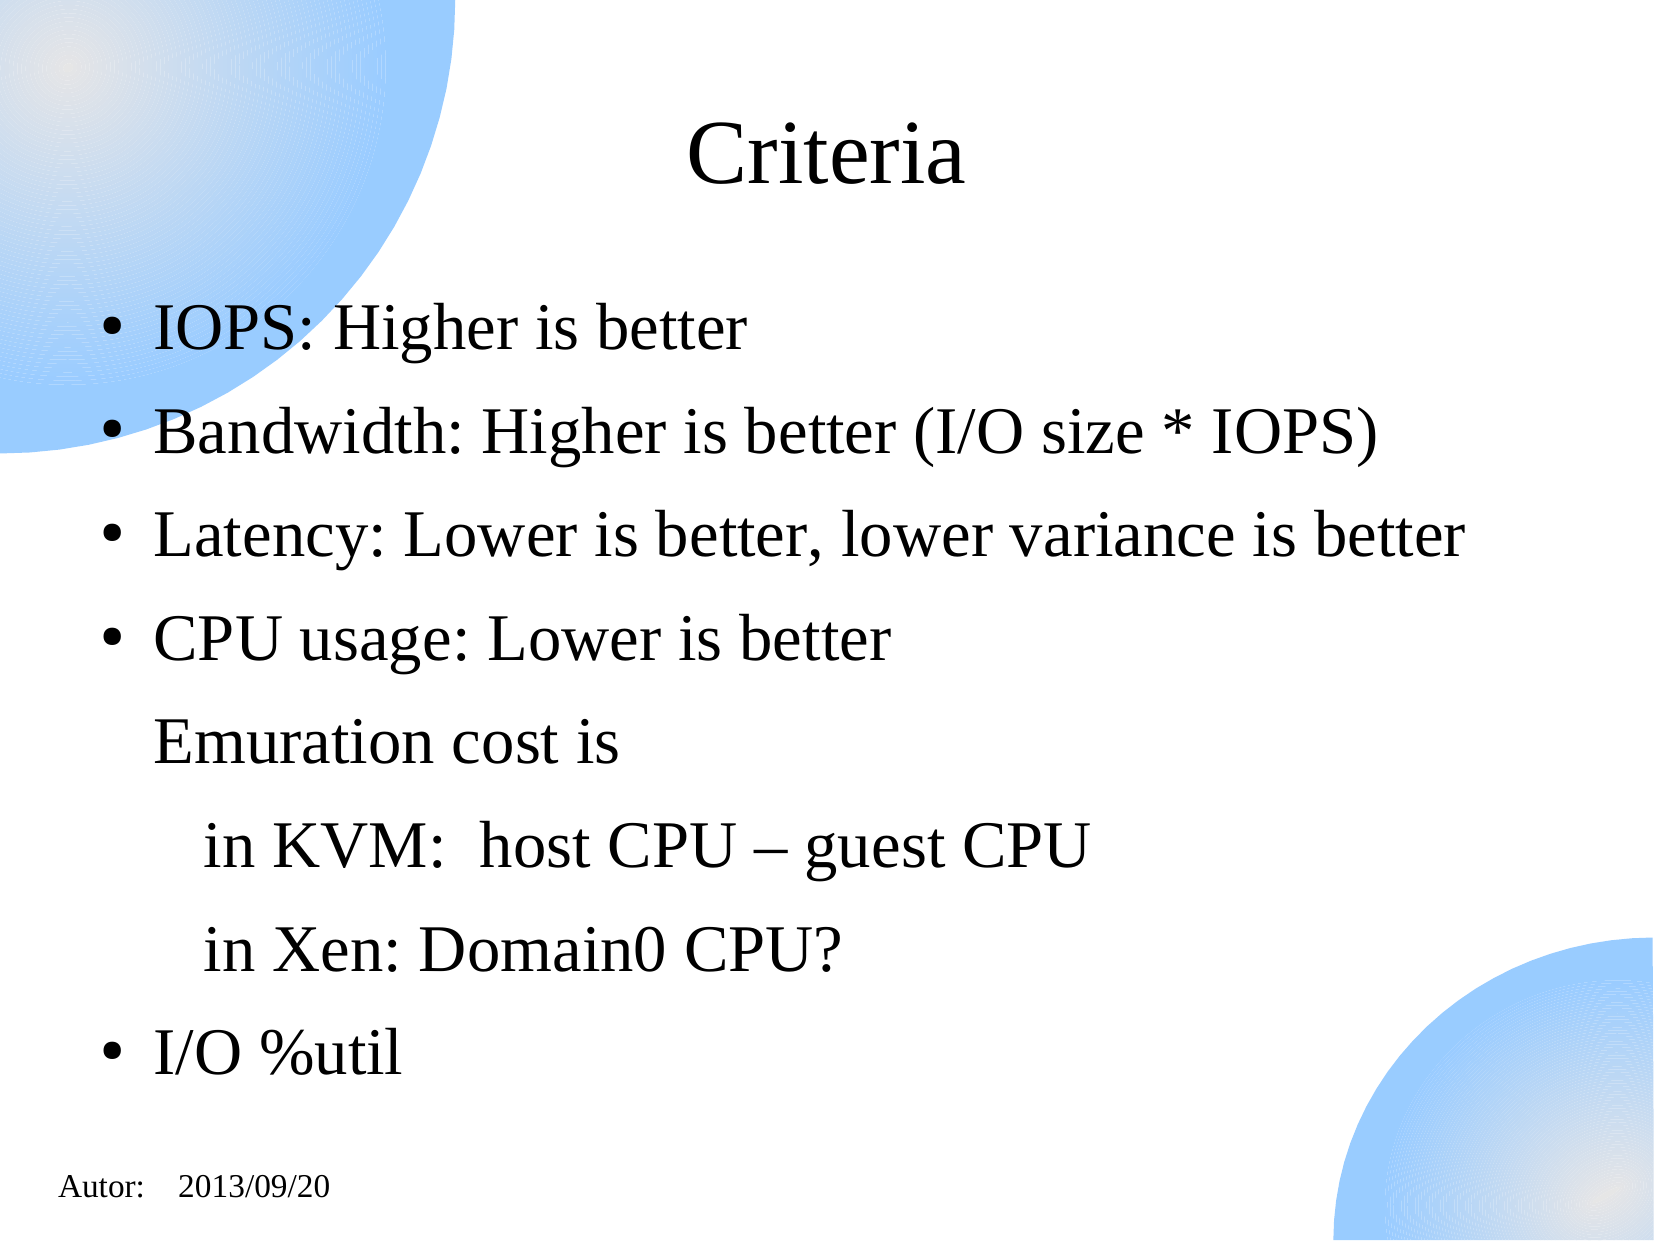

# Criteria
IOPS: Higher is better
Bandwidth: Higher is better (I/O size * IOPS)
Latency: Lower is better, lower variance is better
CPU usage: Lower is better
Emuration cost is
 in KVM: host CPU – guest CPU
 in Xen: Domain0 CPU?
I/O %util